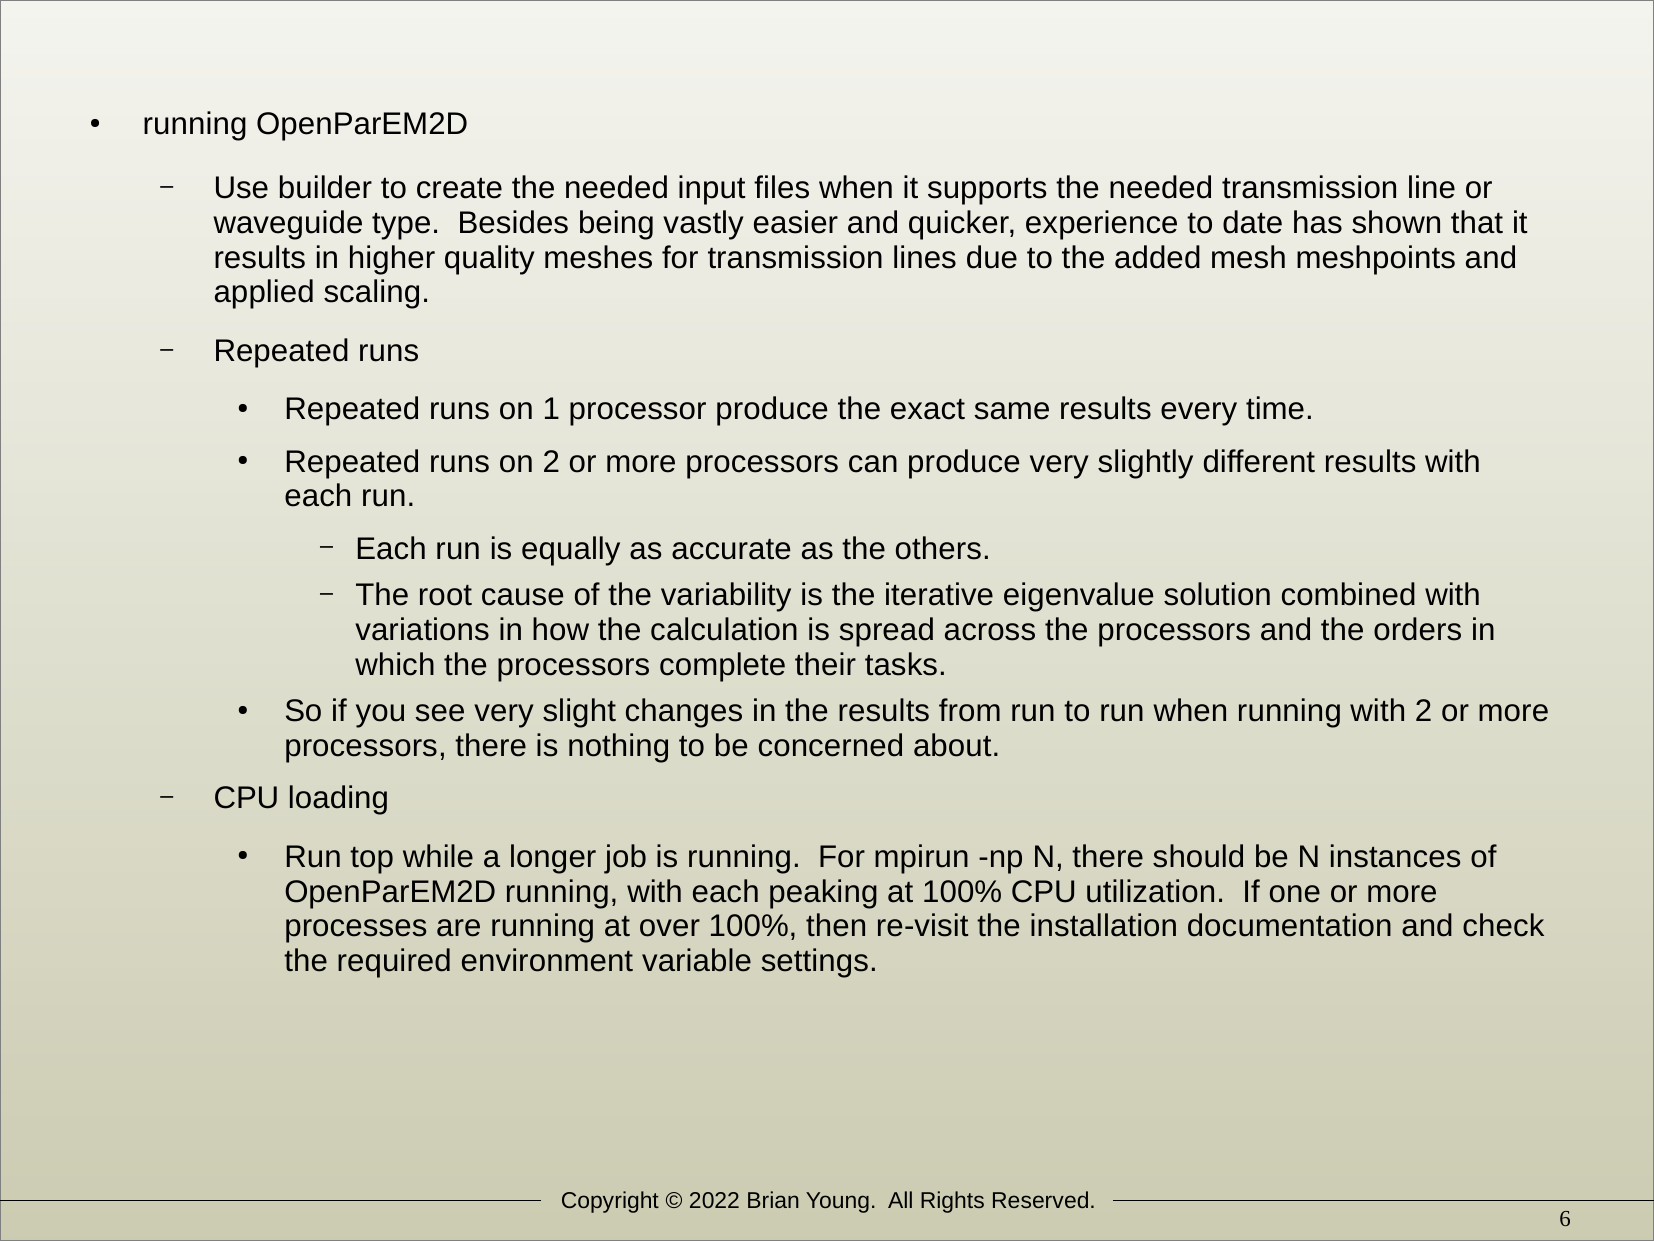

# running OpenParEM2D
Use builder to create the needed input files when it supports the needed transmission line or waveguide type. Besides being vastly easier and quicker, experience to date has shown that it results in higher quality meshes for transmission lines due to the added mesh meshpoints and applied scaling.
Repeated runs
Repeated runs on 1 processor produce the exact same results every time.
Repeated runs on 2 or more processors can produce very slightly different results with each run.
Each run is equally as accurate as the others.
The root cause of the variability is the iterative eigenvalue solution combined with variations in how the calculation is spread across the processors and the orders in which the processors complete their tasks.
So if you see very slight changes in the results from run to run when running with 2 or more processors, there is nothing to be concerned about.
CPU loading
Run top while a longer job is running. For mpirun -np N, there should be N instances of OpenParEM2D running, with each peaking at 100% CPU utilization. If one or more processes are running at over 100%, then re-visit the installation documentation and check the required environment variable settings.
6